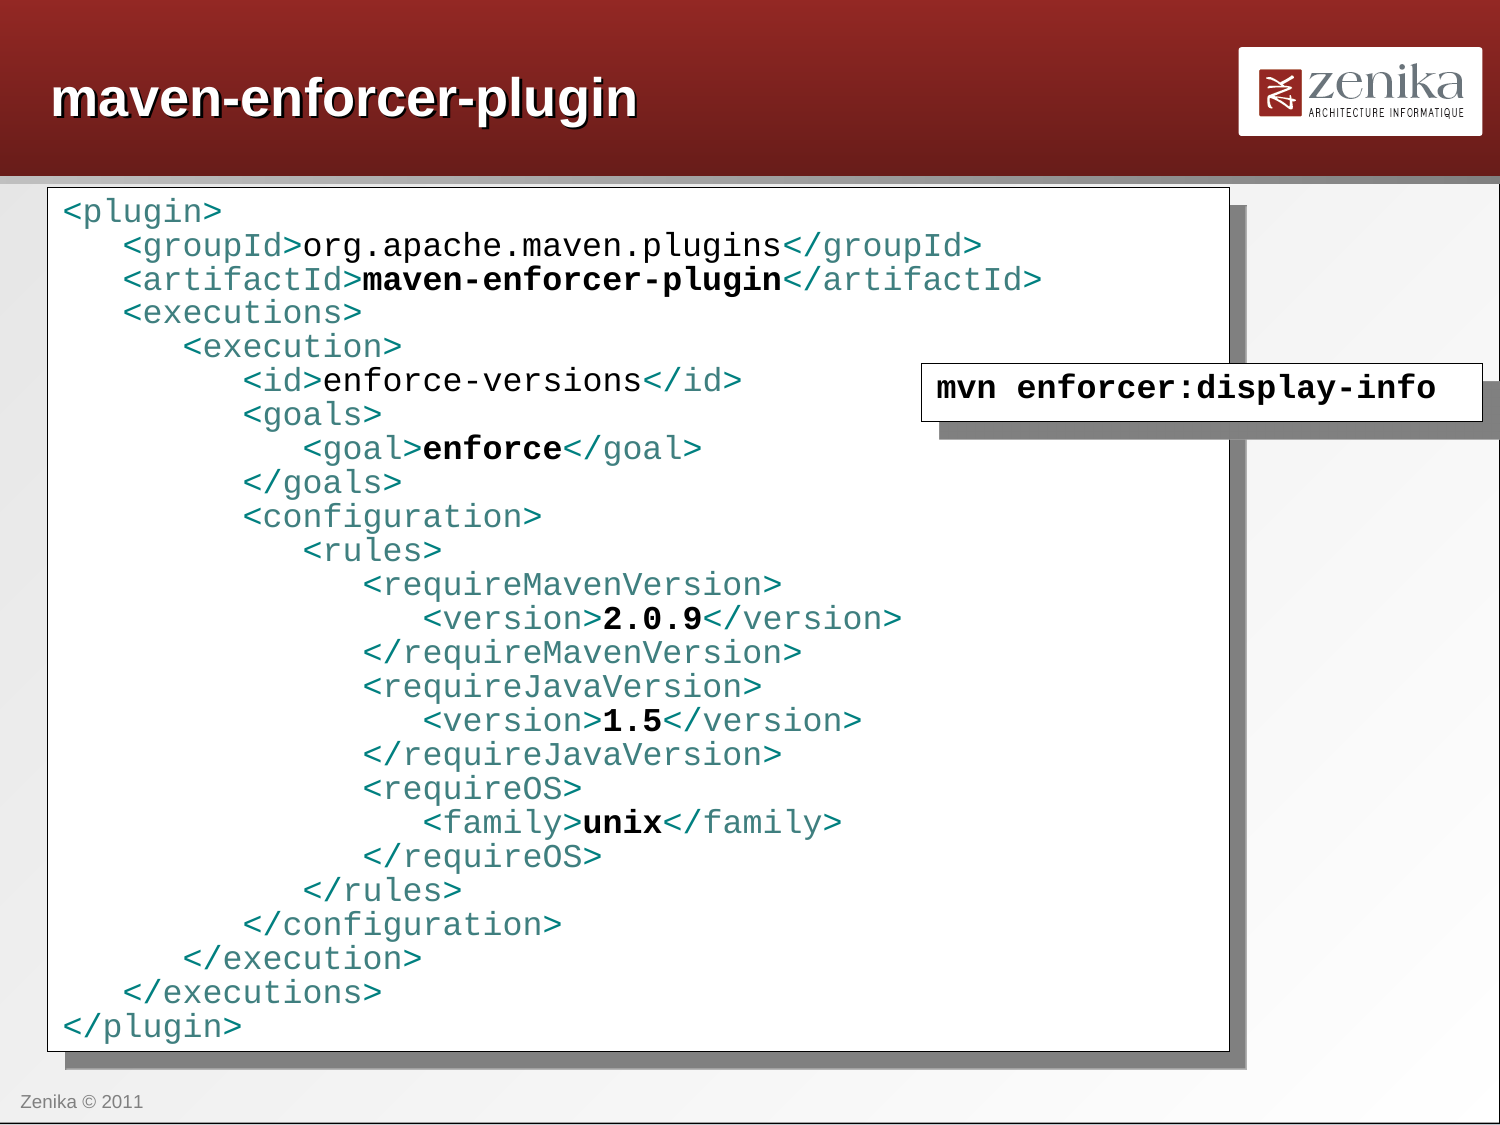

# maven-enforcer-plugin
<plugin>
 <groupId>org.apache.maven.plugins</groupId>
 <artifactId>maven-enforcer-plugin</artifactId>
 <executions>
 <execution>
 <id>enforce-versions</id>
 <goals>
 <goal>enforce</goal>
 </goals>
 <configuration>
 <rules>
 <requireMavenVersion>
 <version>2.0.9</version>
 </requireMavenVersion>
 <requireJavaVersion>
 <version>1.5</version>
 </requireJavaVersion>
 <requireOS>
 <family>unix</family>
 </requireOS>
 </rules>
 </configuration>
 </execution>
 </executions>
</plugin>
mvn enforcer:display-info